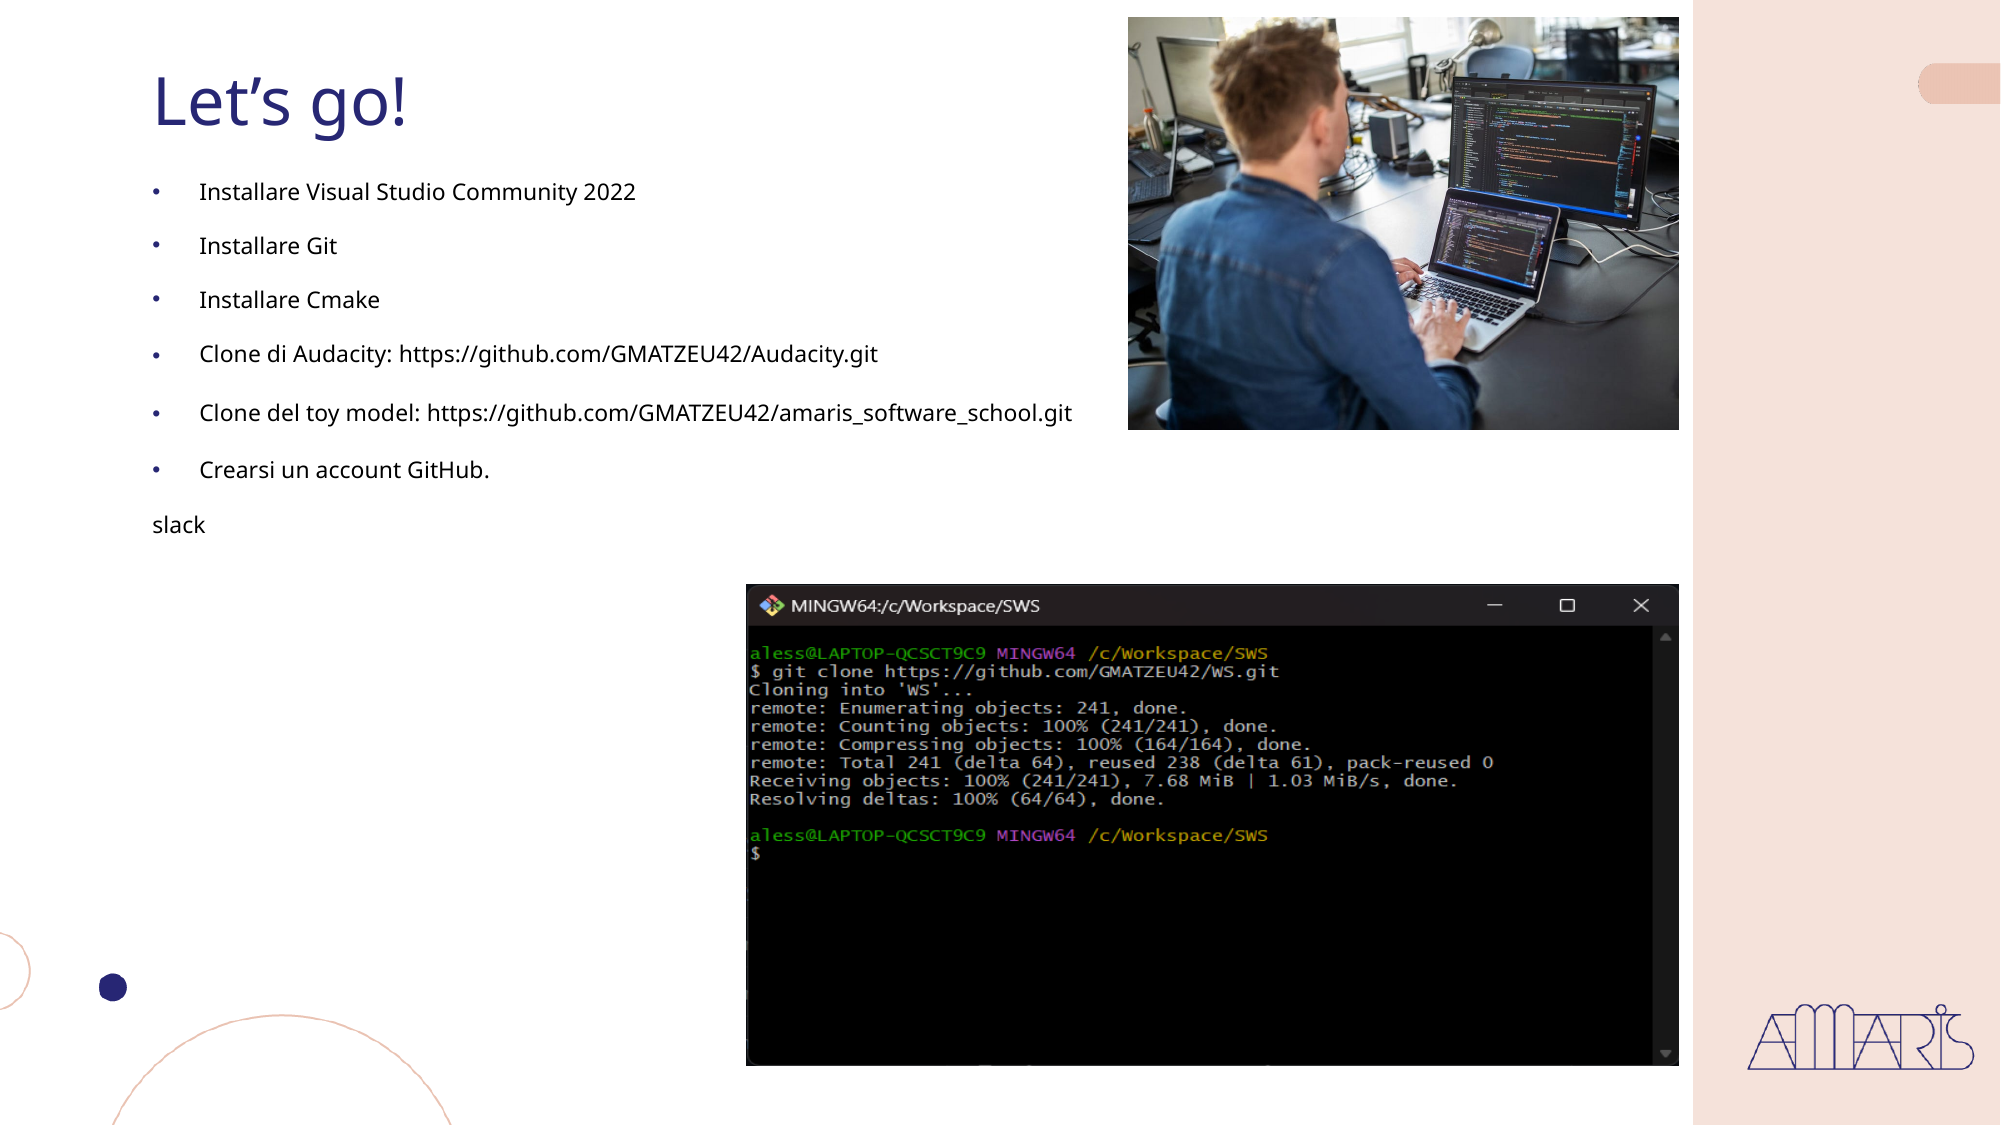

# Let’s go!
Installare Visual Studio Community 2022
Installare Git
Installare Cmake
Clone di Audacity: https://github.com/GMATZEU42/Audacity.git
Clone del toy model: https://github.com/GMATZEU42/amaris_software_school.git
Crearsi un account GitHub.
slack